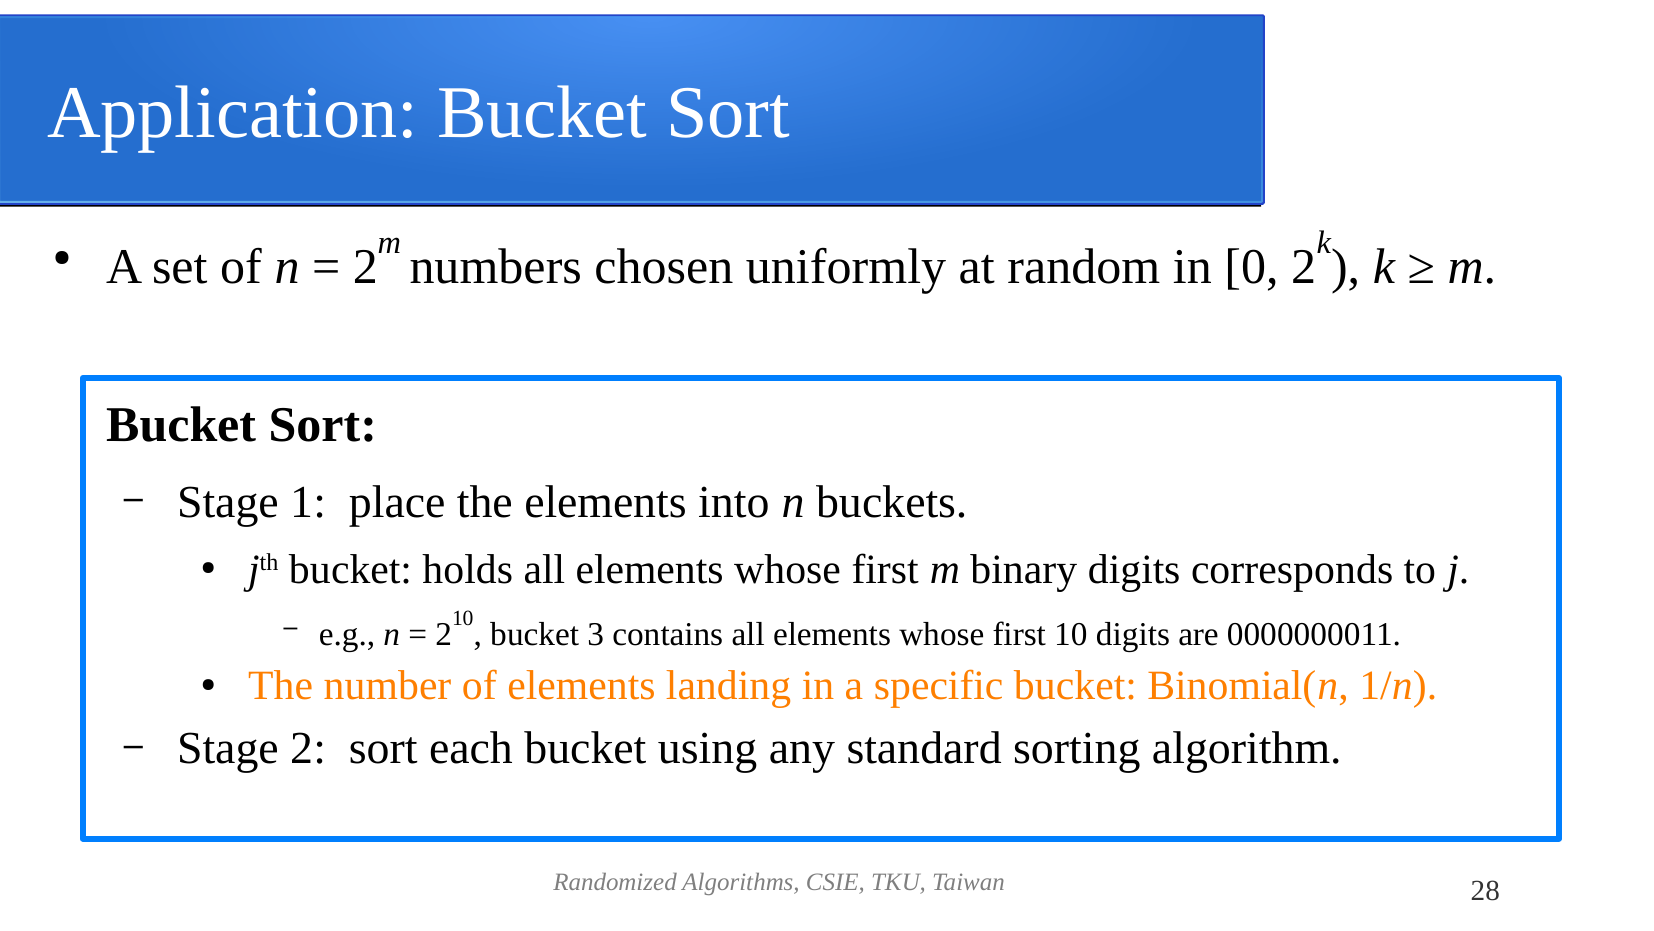

# Application: Bucket Sort
A set of n = 2m numbers chosen uniformly at random in [0, 2k), k ≥ m.
Bucket Sort:
Stage 1: place the elements into n buckets.
jth bucket: holds all elements whose first m binary digits corresponds to j.
e.g., n = 210, bucket 3 contains all elements whose first 10 digits are 0000000011.
The number of elements landing in a specific bucket: Binomial(n, 1/n).
Stage 2: sort each bucket using any standard sorting algorithm.
Randomized Algorithms, CSIE, TKU, Taiwan
28